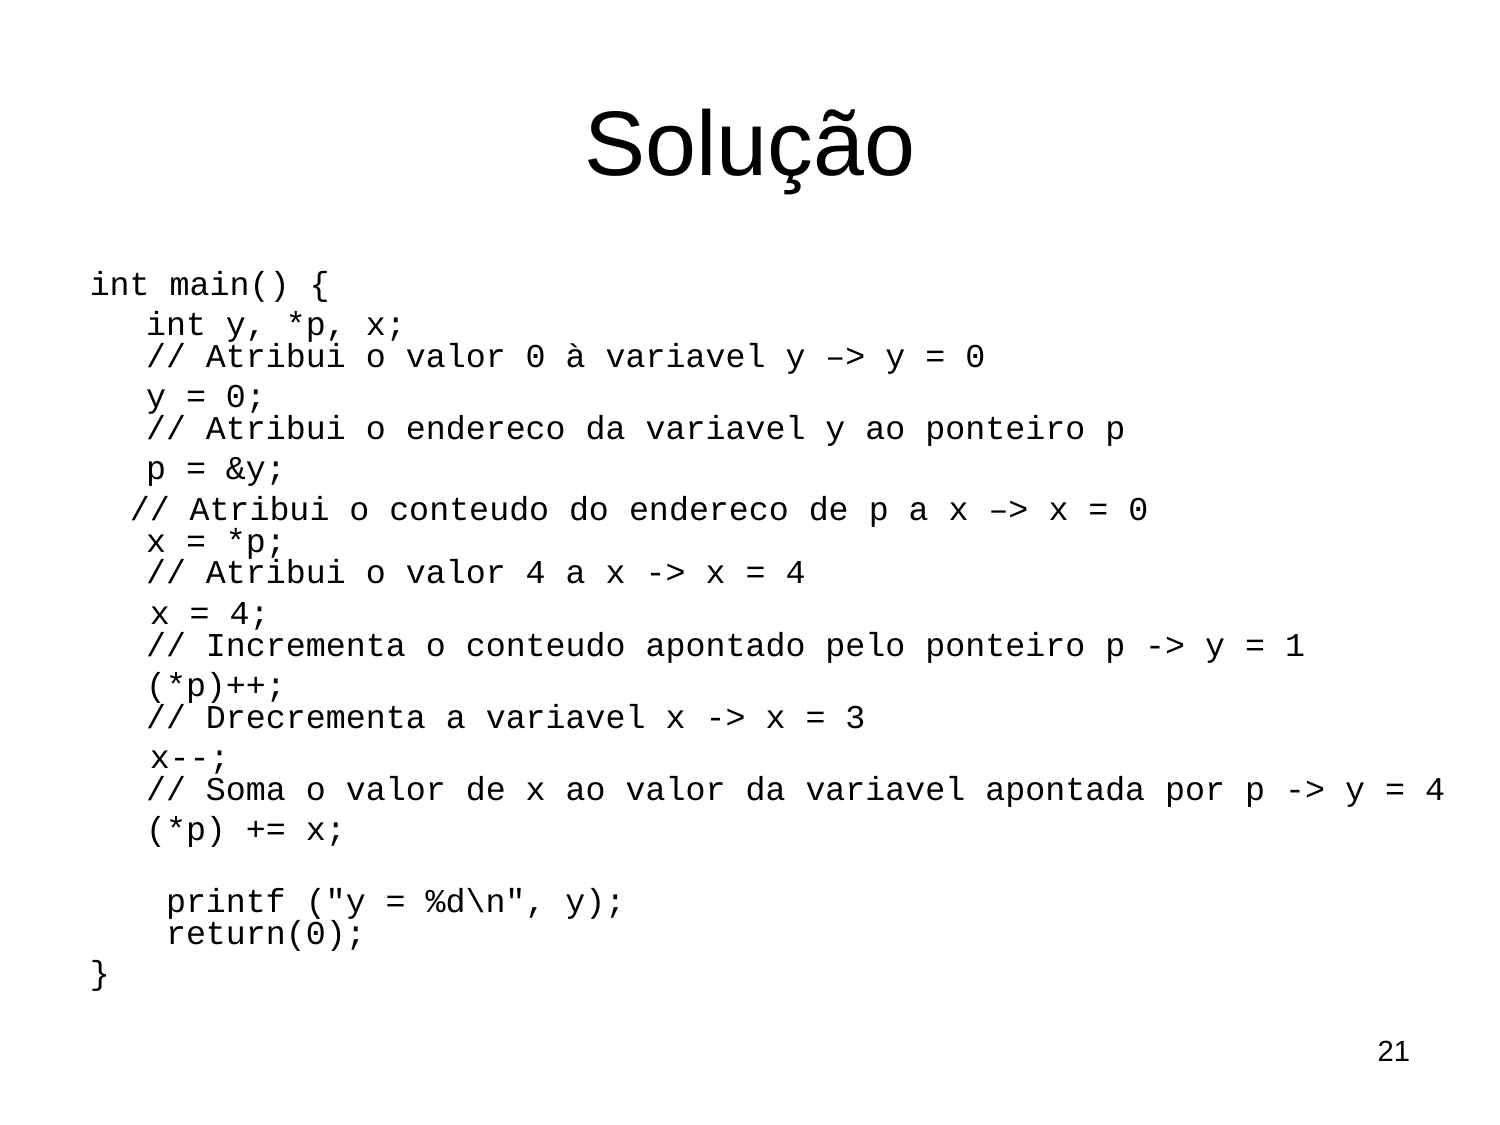

# Solução
int main() {
	int y, *p, x;
// Atribui o valor 0 à variavel y –> y = 0
	y = 0;
// Atribui o endereco da variavel y ao ponteiro p
	p = &y;
 // Atribui o conteudo do endereco de p a x –> x = 0
x = *p;
// Atribui o valor 4 a x -> x = 4
 x = 4;
// Incrementa o conteudo apontado pelo ponteiro p -> y = 1
	(*p)++;
// Drecrementa a variavel x -> x = 3
 x--;
// Soma o valor de x ao valor da variavel apontada por p -> y = 4
	(*p) += x;
	 printf ("y = %d\n", y);
 return(0);
}
21